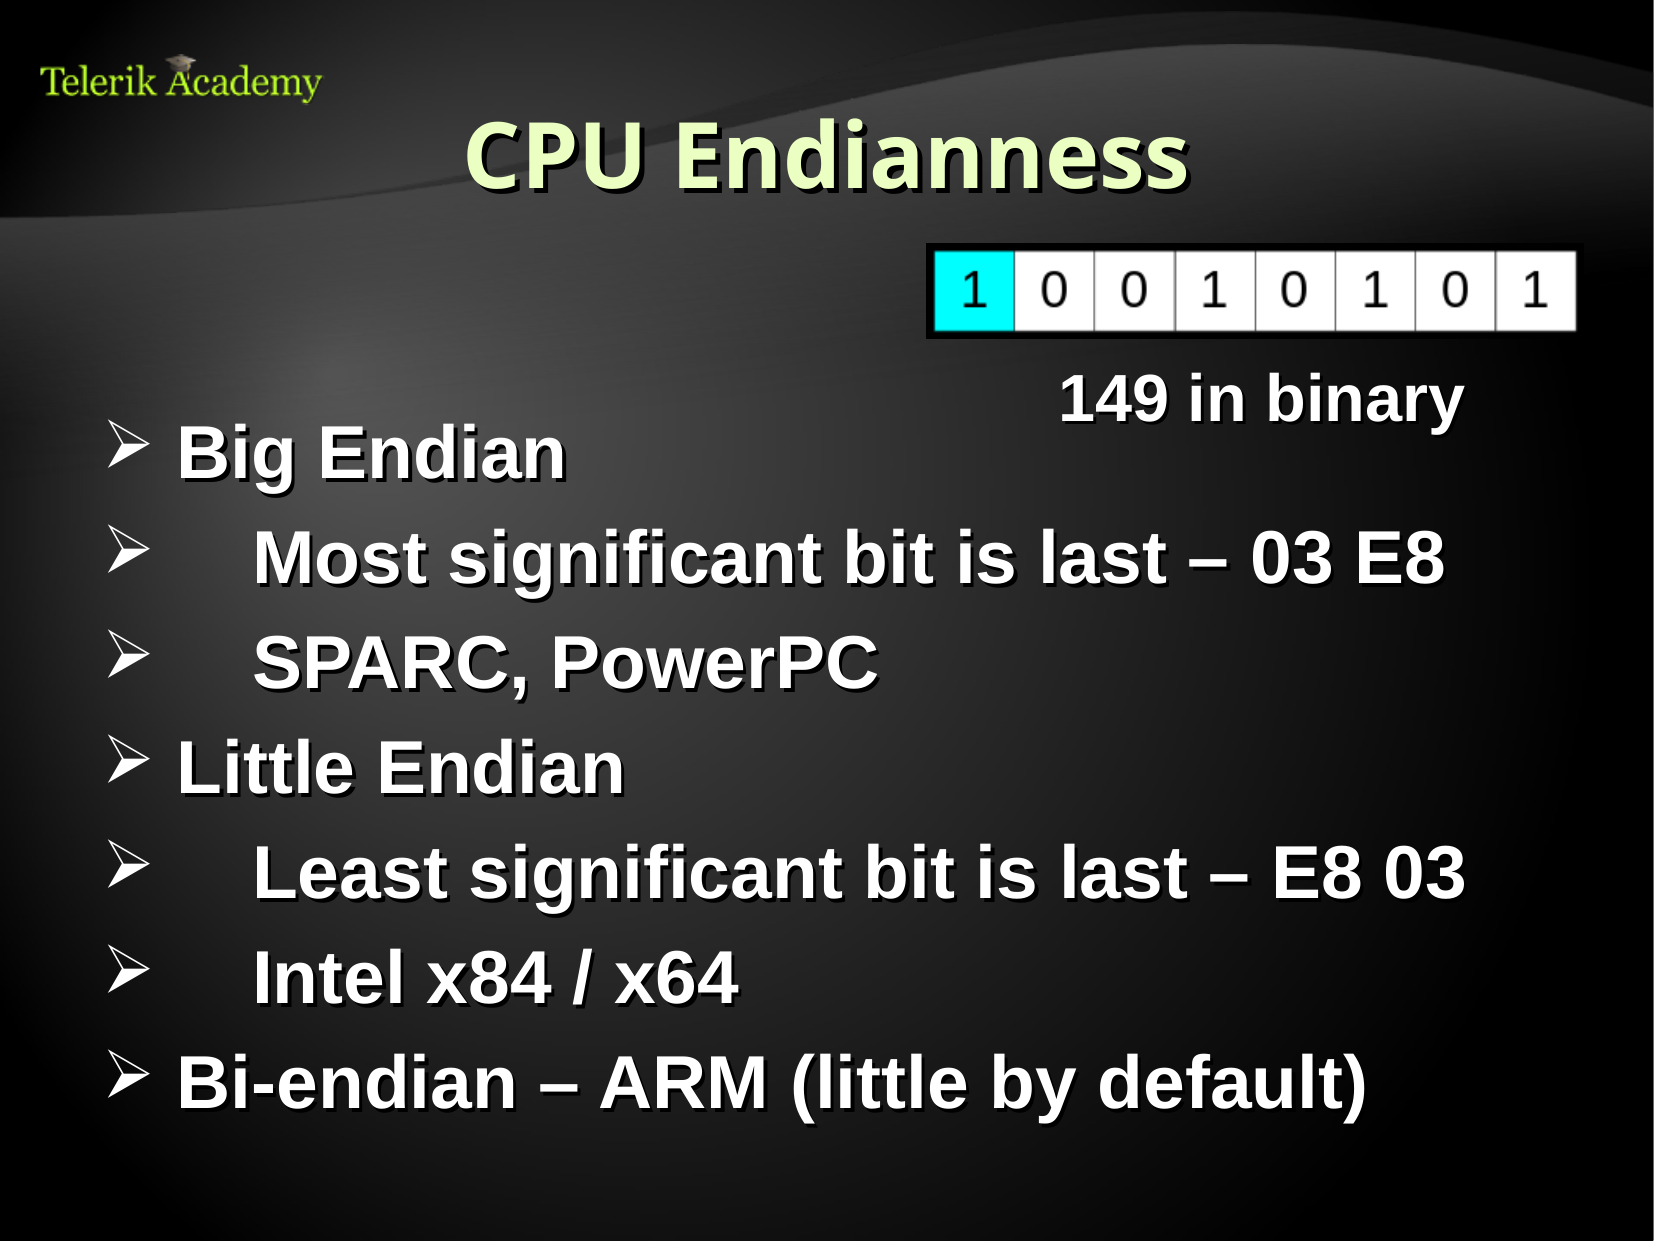

# CPU Endianness
149 in binary
 Big Endian
		Most significant bit is last – 03 E8
		SPARC, PowerPC
 Little Endian
		Least significant bit is last – E8 03
		Intel x84 / x64
 Bi-endian – ARM (little by default)